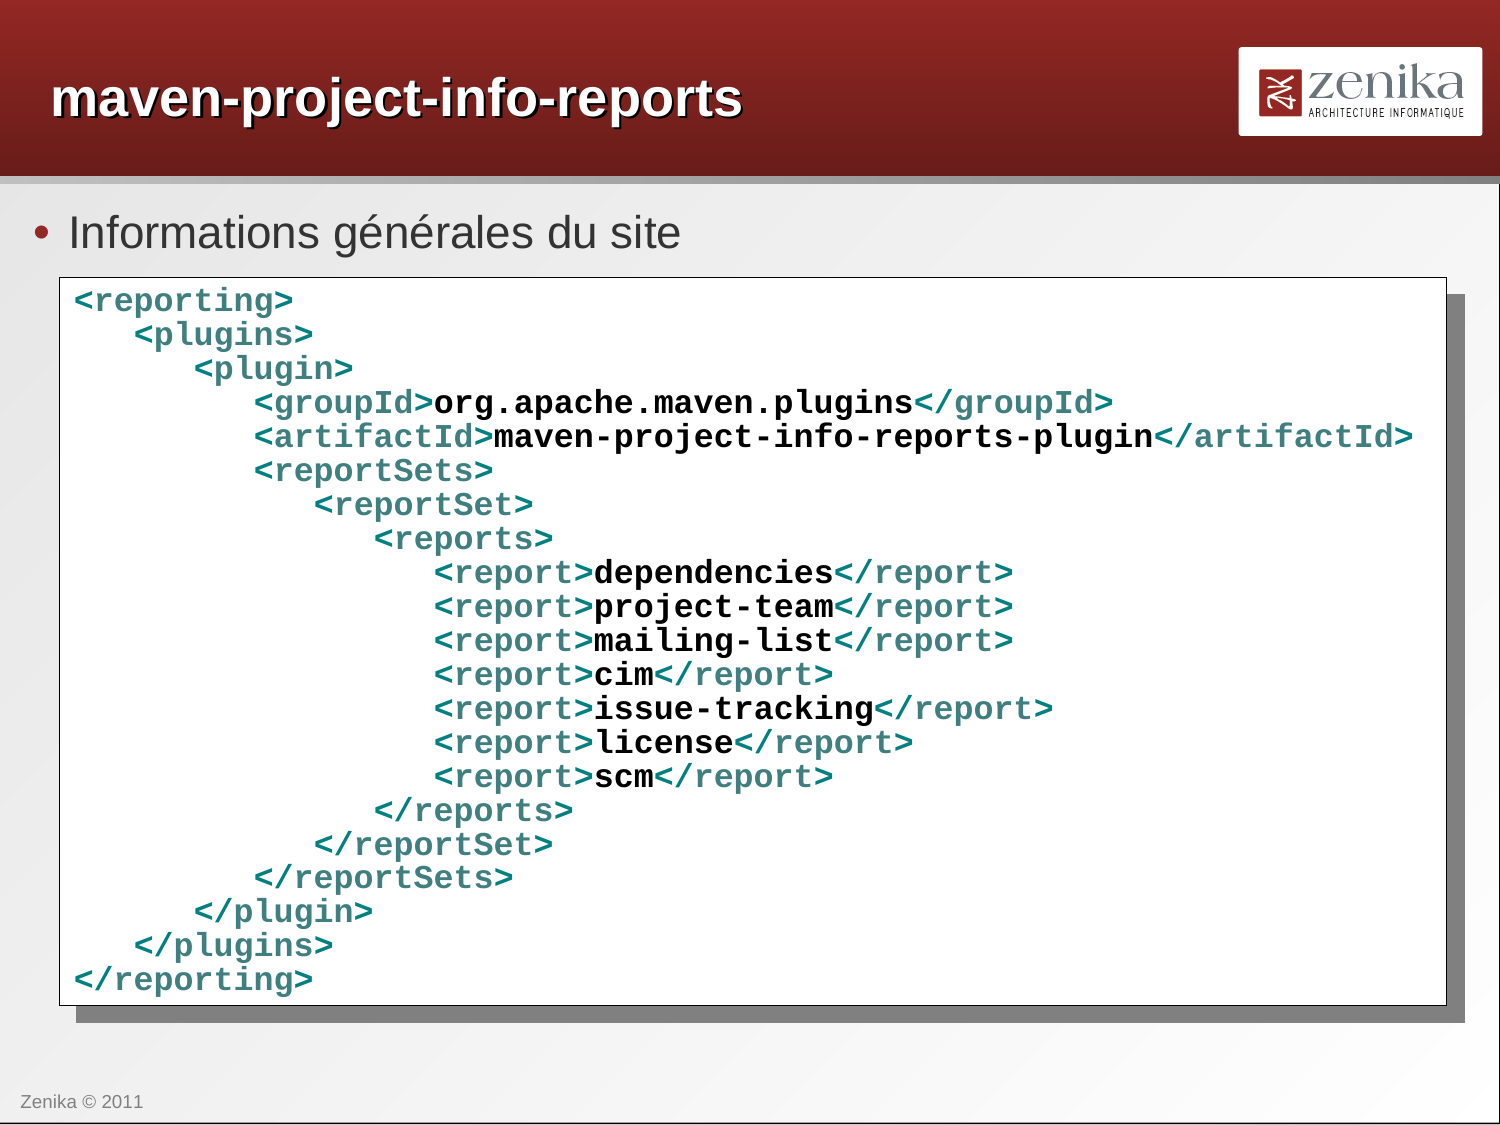

# maven-project-info-reports
Informations générales du site
<reporting>
 <plugins>
 <plugin>
 <groupId>org.apache.maven.plugins</groupId>
 <artifactId>maven-project-info-reports-plugin</artifactId>
 <reportSets>
 <reportSet>
 <reports>
 <report>dependencies</report>
 <report>project-team</report>
 <report>mailing-list</report>
 <report>cim</report>
 <report>issue-tracking</report>
 <report>license</report>
 <report>scm</report>
 </reports>
 </reportSet>
 </reportSets>
 </plugin>
 </plugins>
</reporting>